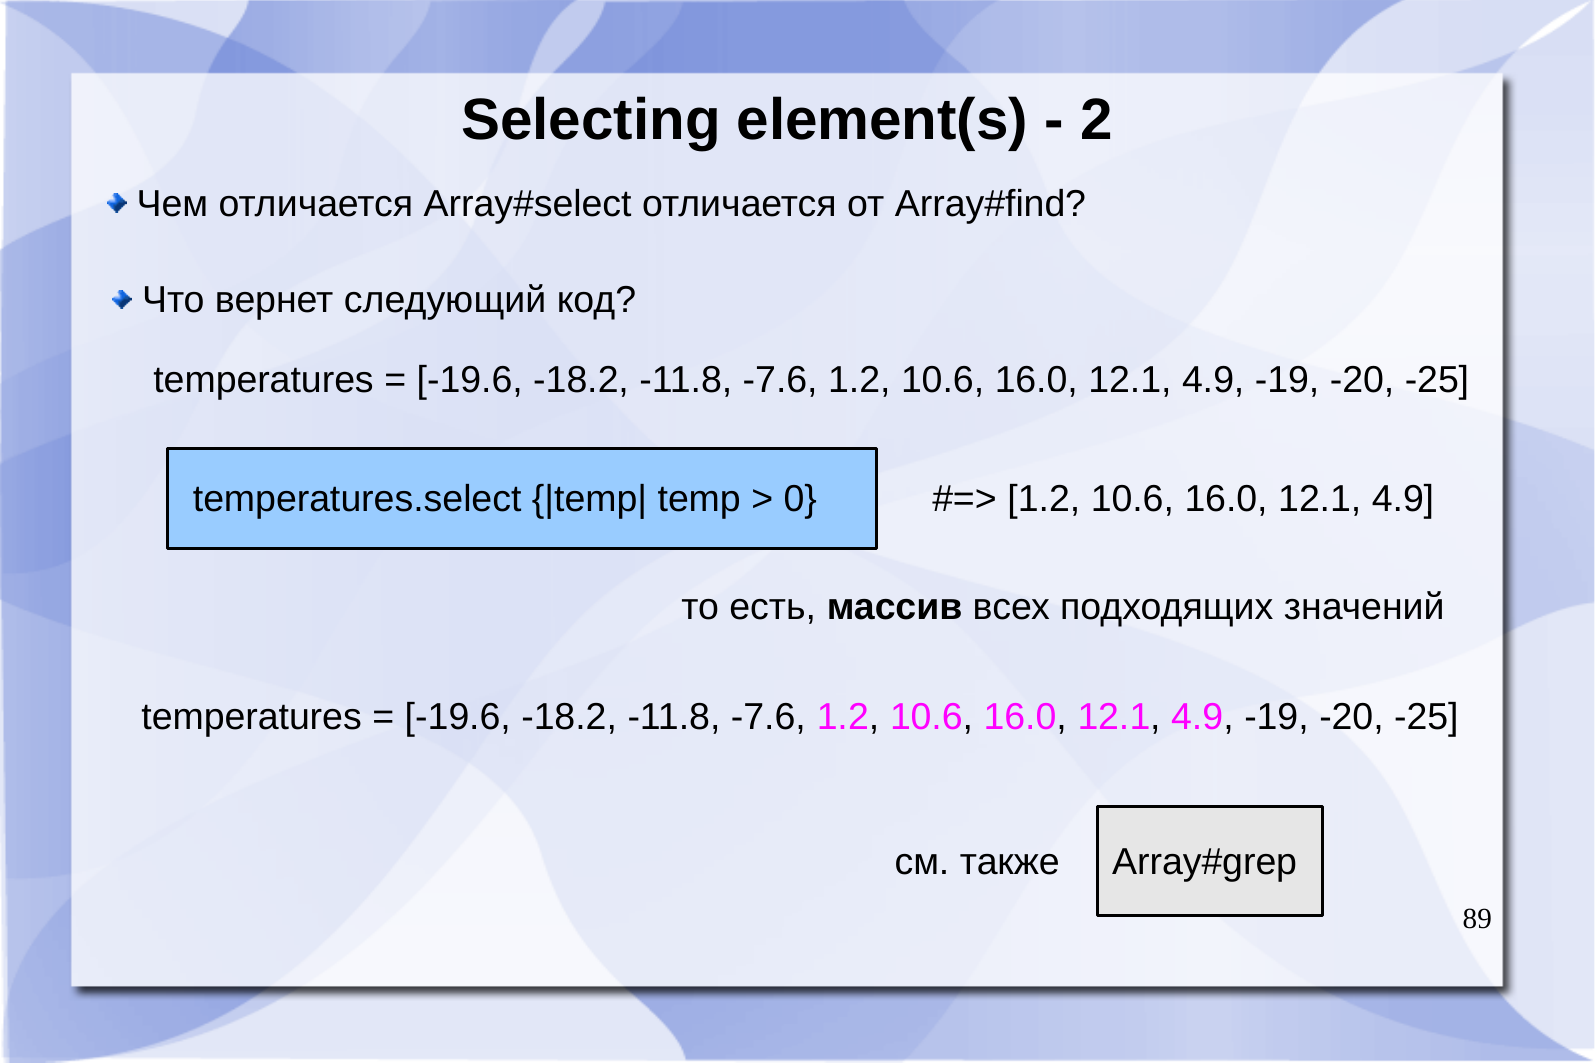

# Selecting element(s) - 2
 Чем отличается Array#select отличается от Array#find?
 Что вернет следующий код?
temperatures = [-19.6, -18.2, -11.8, -7.6, 1.2, 10.6, 16.0, 12.1, 4.9, -19, -20, -25]
 temperatures.select {|temp| temp > 0}
 #=> [1.2, 10.6, 16.0, 12.1, 4.9]
то есть, массив всех подходящих значений
temperatures = [-19.6, -18.2, -11.8, -7.6, 1.2, 10.6, 16.0, 12.1, 4.9, -19, -20, -25]
Array#grep
см. также
89